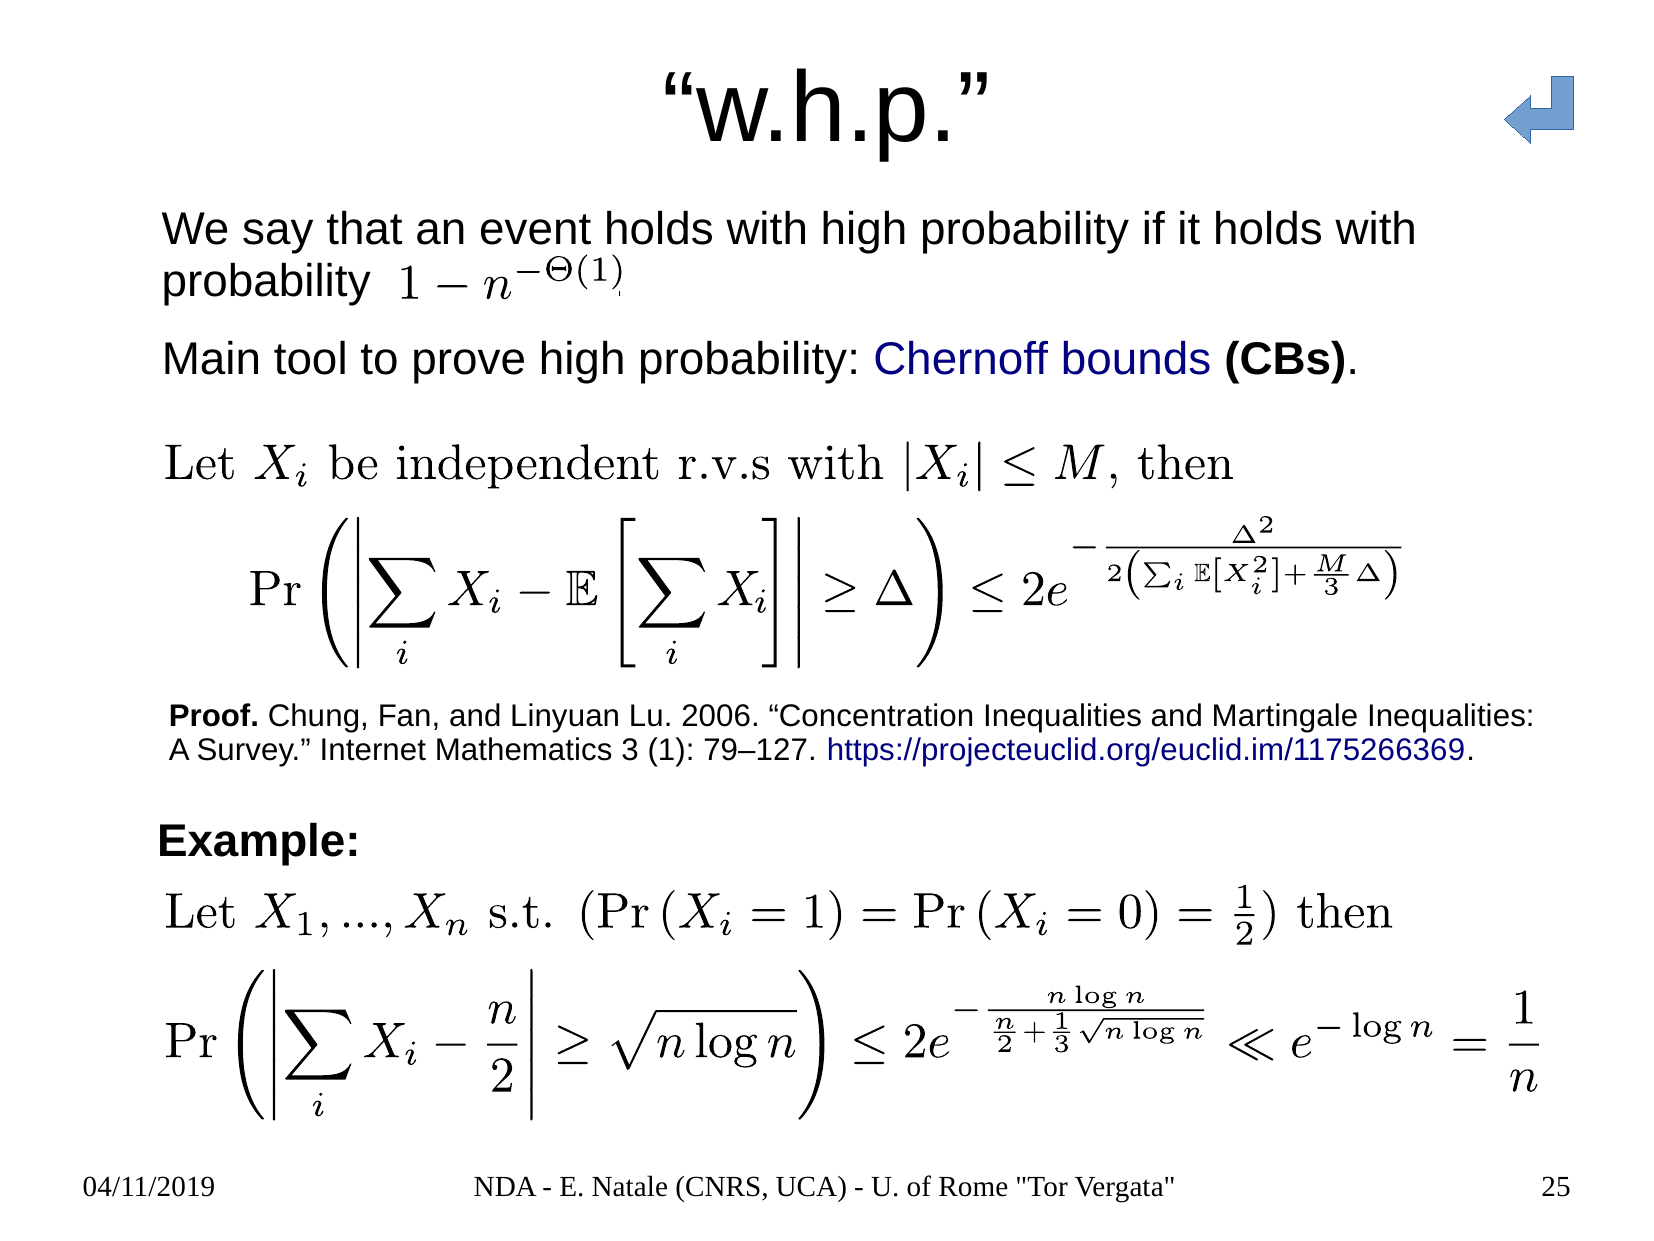

# “w.h.p.”
We say that an event holds with high probability if it holds with probability 				.
Main tool to prove high probability: Chernoff bounds (CBs).
Proof. Chung, Fan, and Linyuan Lu. 2006. “Concentration Inequalities and Martingale Inequalities: A Survey.” Internet Mathematics 3 (1): 79–127. https://projecteuclid.org/euclid.im/1175266369.
Example:
04/11/2019
NDA - E. Natale (CNRS, UCA) - U. of Rome "Tor Vergata"
25